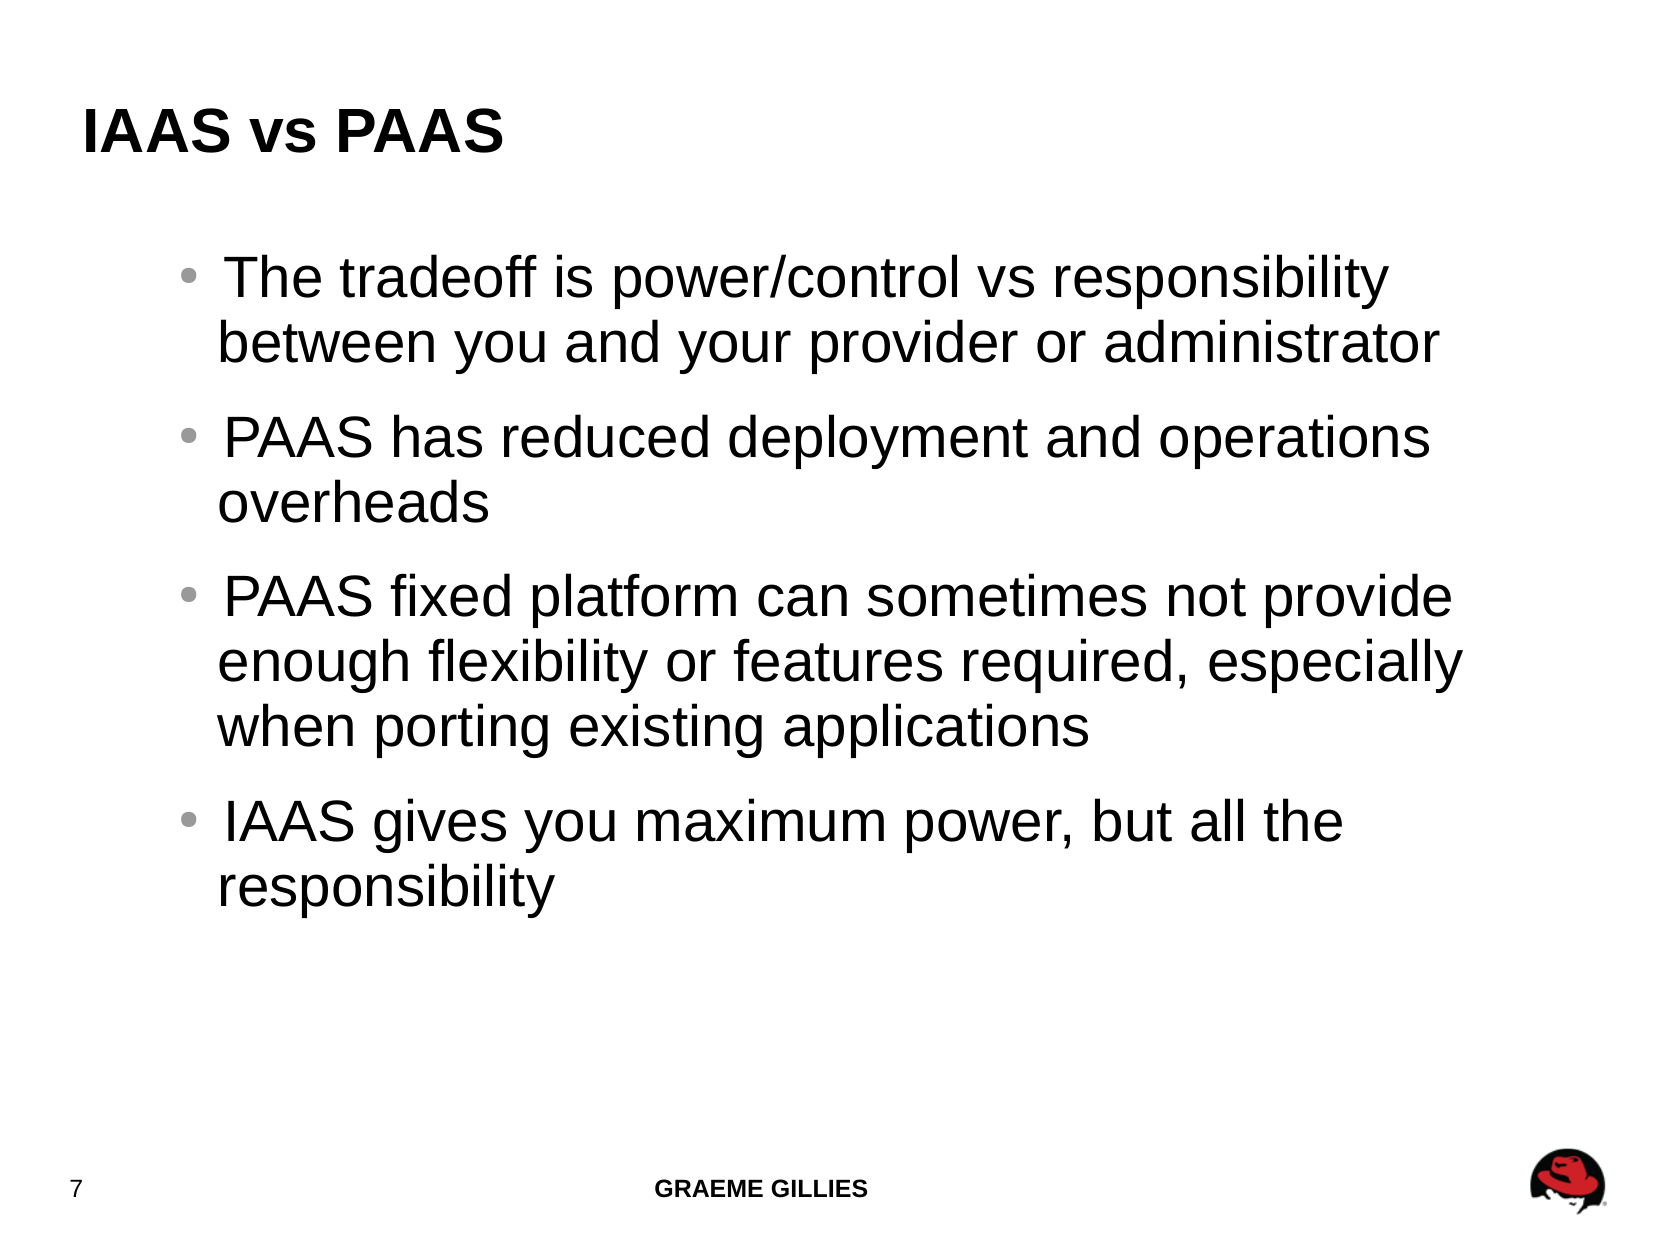

# IAAS vs PAAS
The tradeoff is power/control vs responsibility between you and your provider or administrator
PAAS has reduced deployment and operations overheads
PAAS fixed platform can sometimes not provide enough flexibility or features required, especially when porting existing applications
IAAS gives you maximum power, but all the responsibility